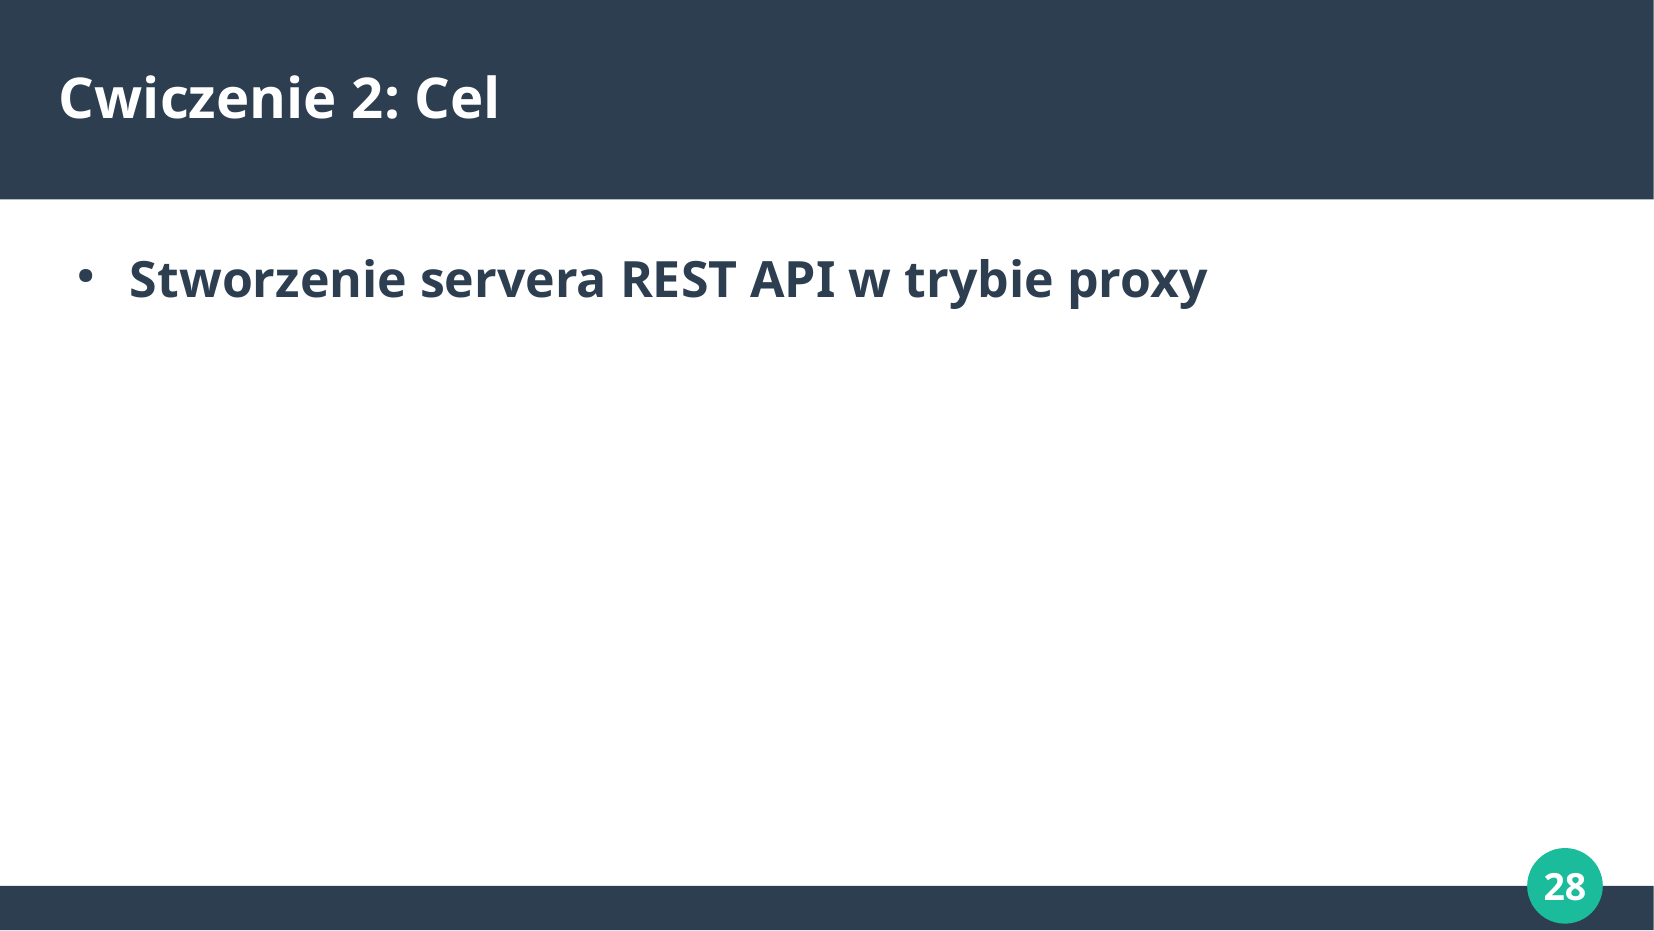

# Cwiczenie 2: Cel
Stworzenie servera REST API w trybie proxy